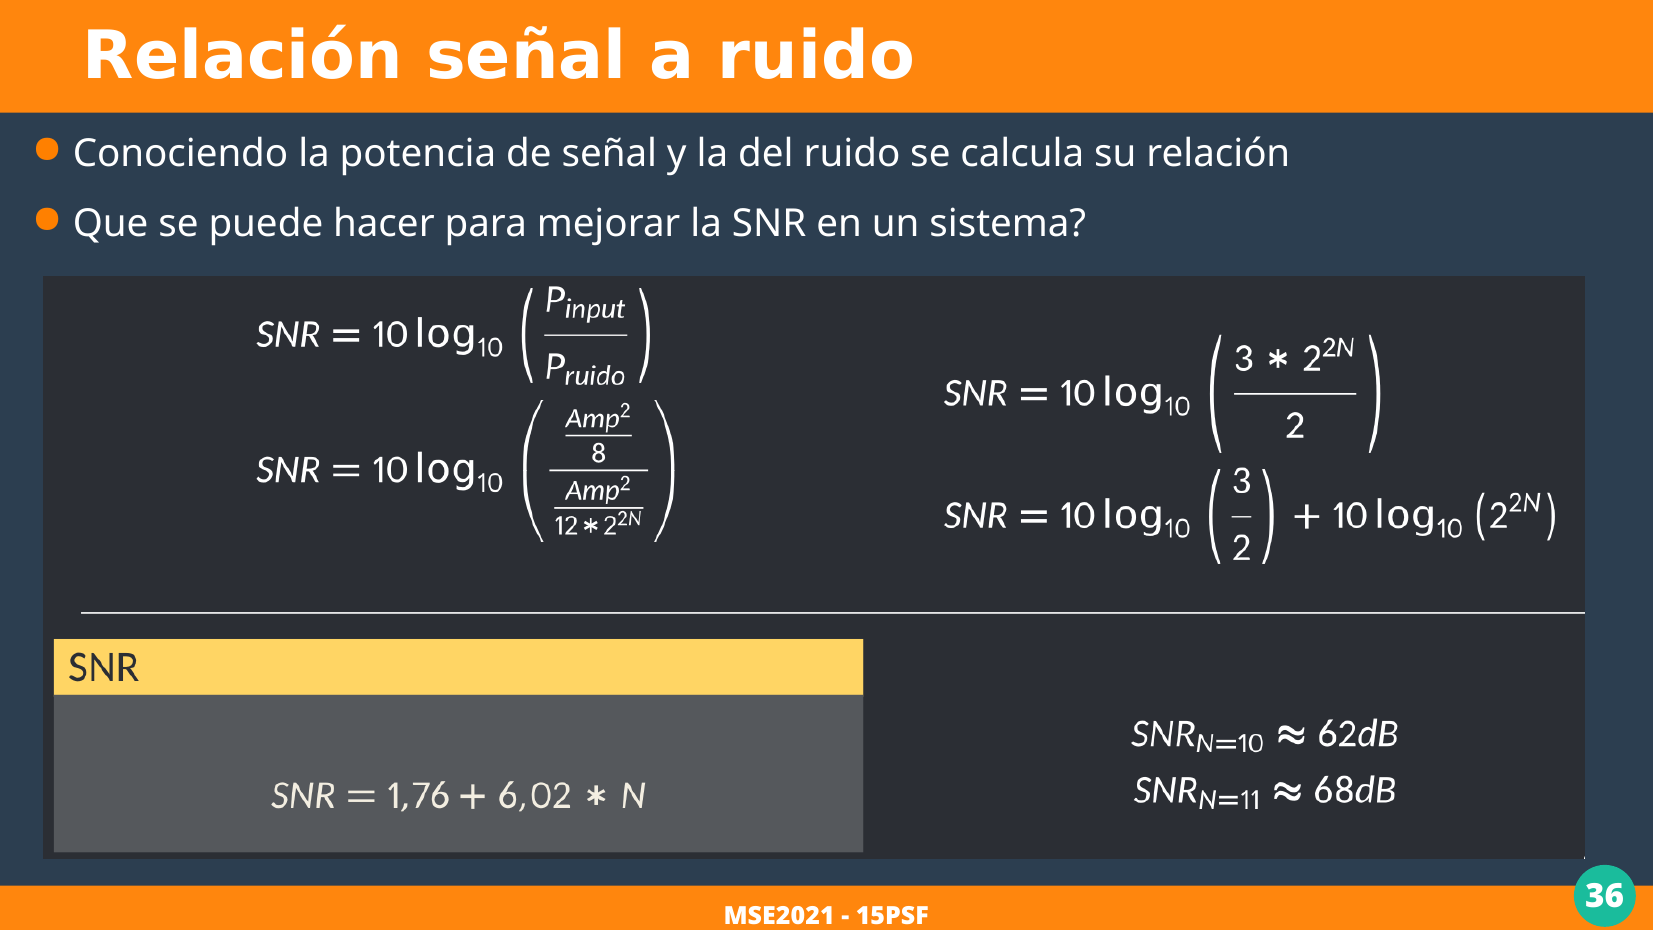

# Relación señal a ruido
Conociendo la potencia de señal y la del ruido se calcula su relación
Que se puede hacer para mejorar la SNR en un sistema?
MSE2021 - 15PSF